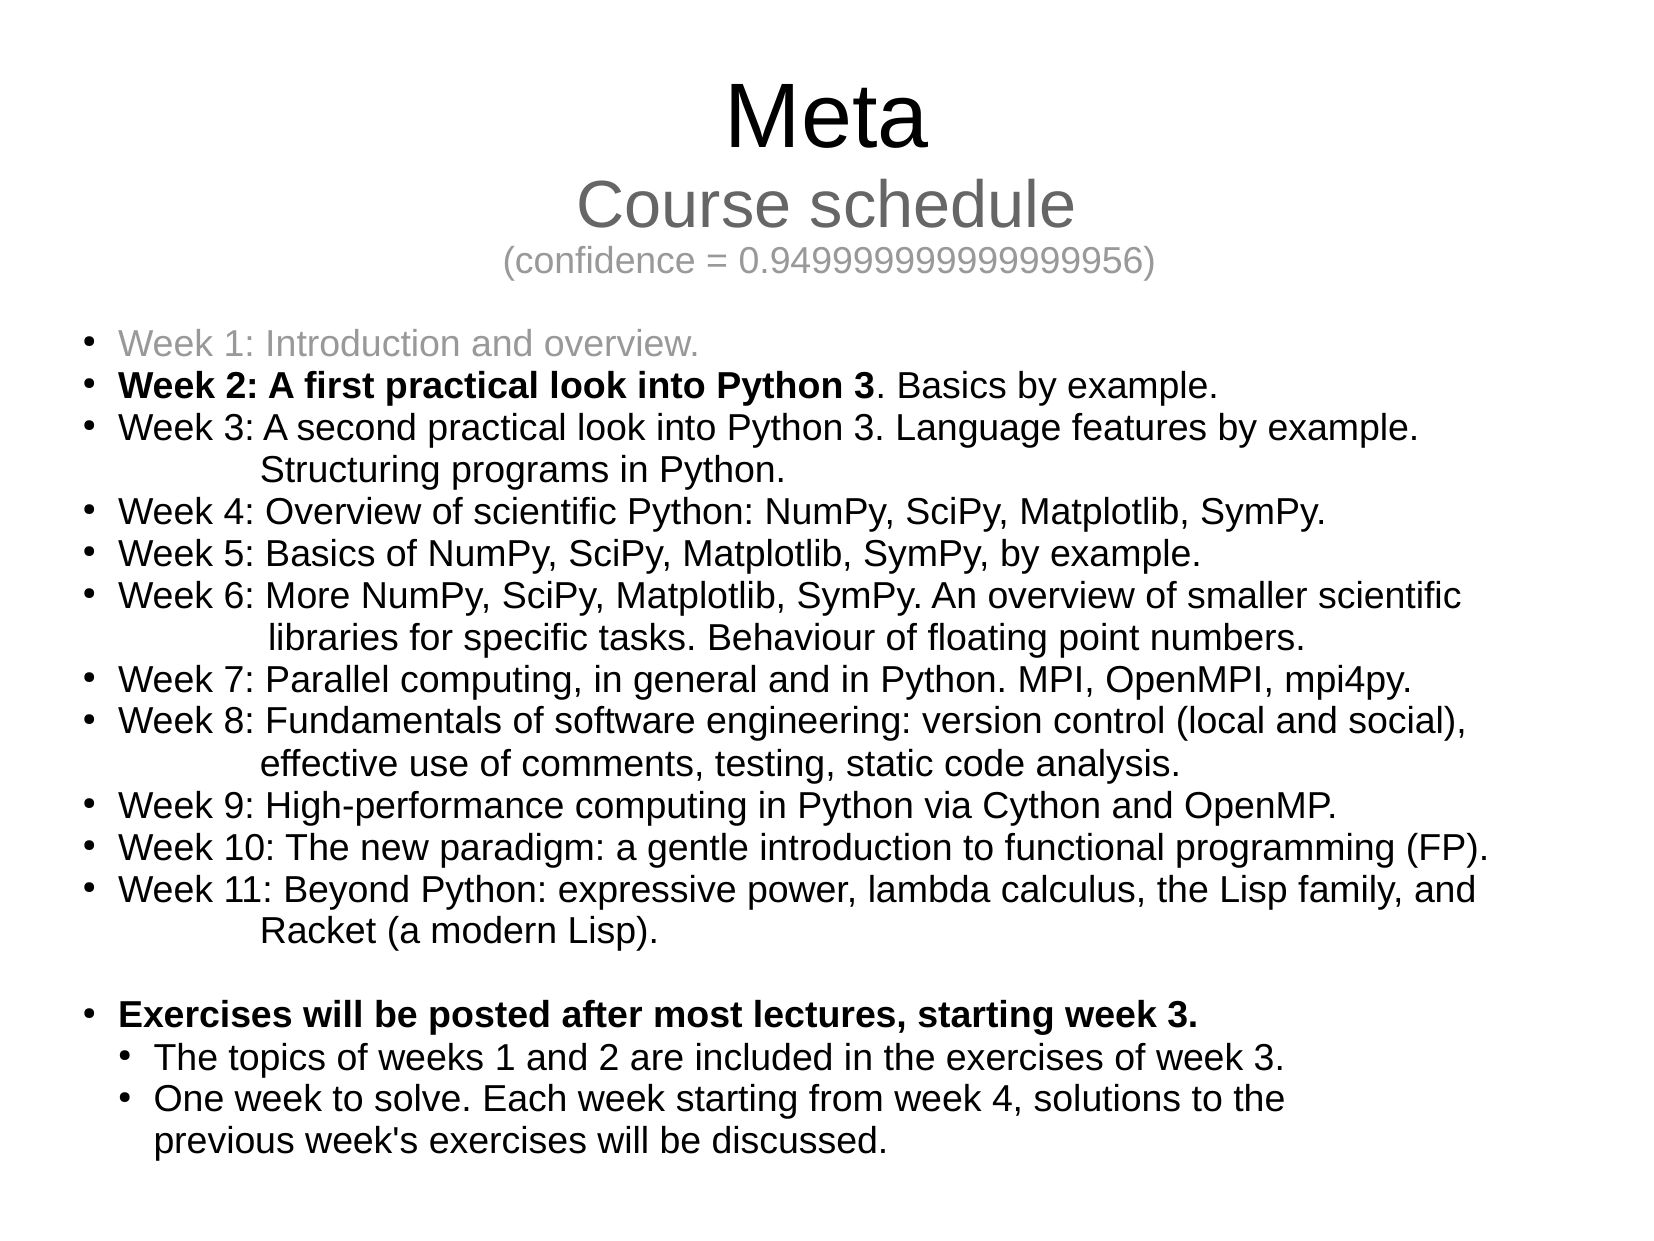

# Meta Course schedule
Week 1: Introduction and overview.
Week 2: A first practical look into Python 3. Basics by example.
Week 3: A second practical look into Python 3. Language features by example.
Structuring programs in Python.
Week 4: Overview of scientific Python: NumPy, SciPy, Matplotlib, SymPy.
Week 5: Basics of NumPy, SciPy, Matplotlib, SymPy, by example.
Week 6: More NumPy, SciPy, Matplotlib, SymPy. An overview of smaller scientific
		libraries for specific tasks. Behaviour of floating point numbers.
Week 7: Parallel computing, in general and in Python. MPI, OpenMPI, mpi4py.
Week 8: Fundamentals of software engineering: version control (local and social),
effective use of comments, testing, static code analysis.
Week 9: High-performance computing in Python via Cython and OpenMP.
Week 10: The new paradigm: a gentle introduction to functional programming (FP).
Week 11: Beyond Python: expressive power, lambda calculus, the Lisp family, and
Racket (a modern Lisp).
Exercises will be posted after most lectures, starting week 3.
The topics of weeks 1 and 2 are included in the exercises of week 3.
One week to solve. Each week starting from week 4, solutions to the
previous week's exercises will be discussed.
(confidence = 0.949999999999999956)